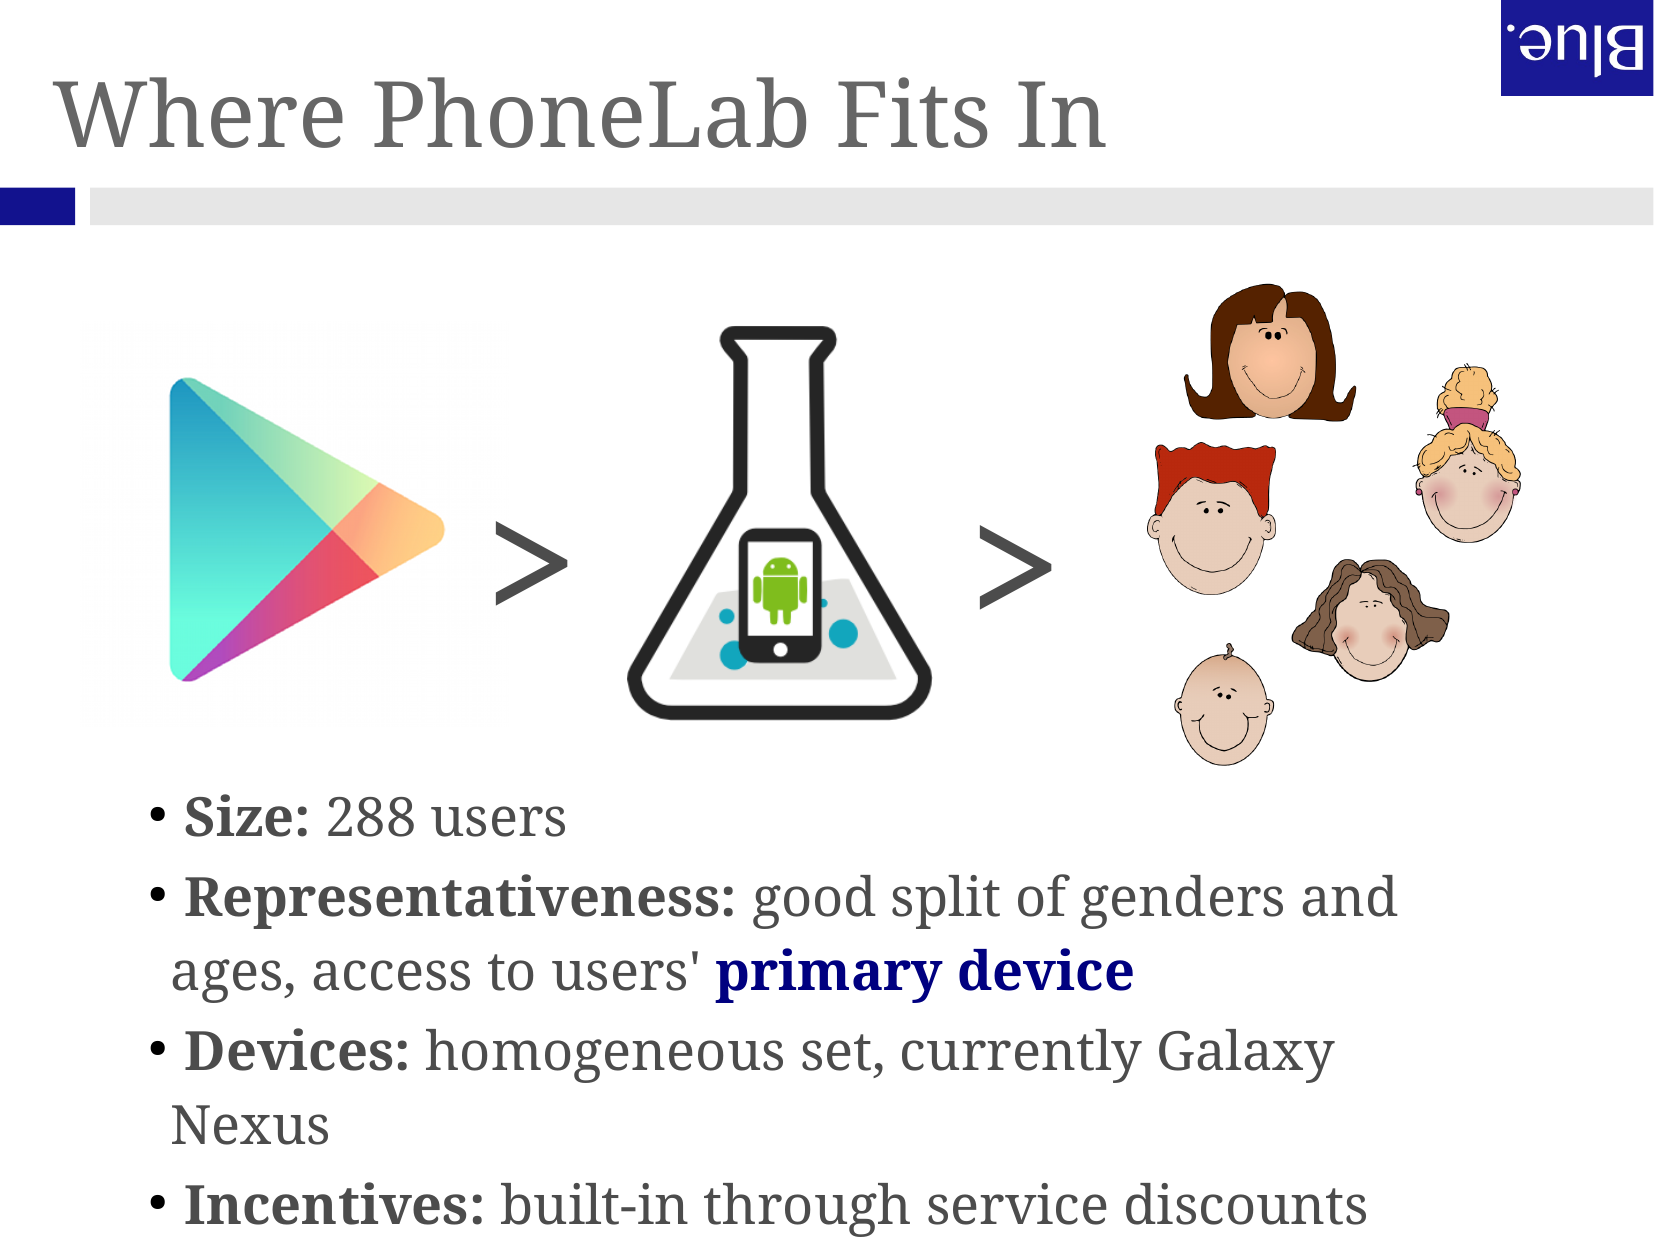

# Where PhoneLab Fits In
>
>
 Size: 288 users
 Representativeness: good split of genders and ages, access to users' primary device
 Devices: homogeneous set, currently Galaxy Nexus
 Incentives: built-in through service discounts
 Data collection: also built-in